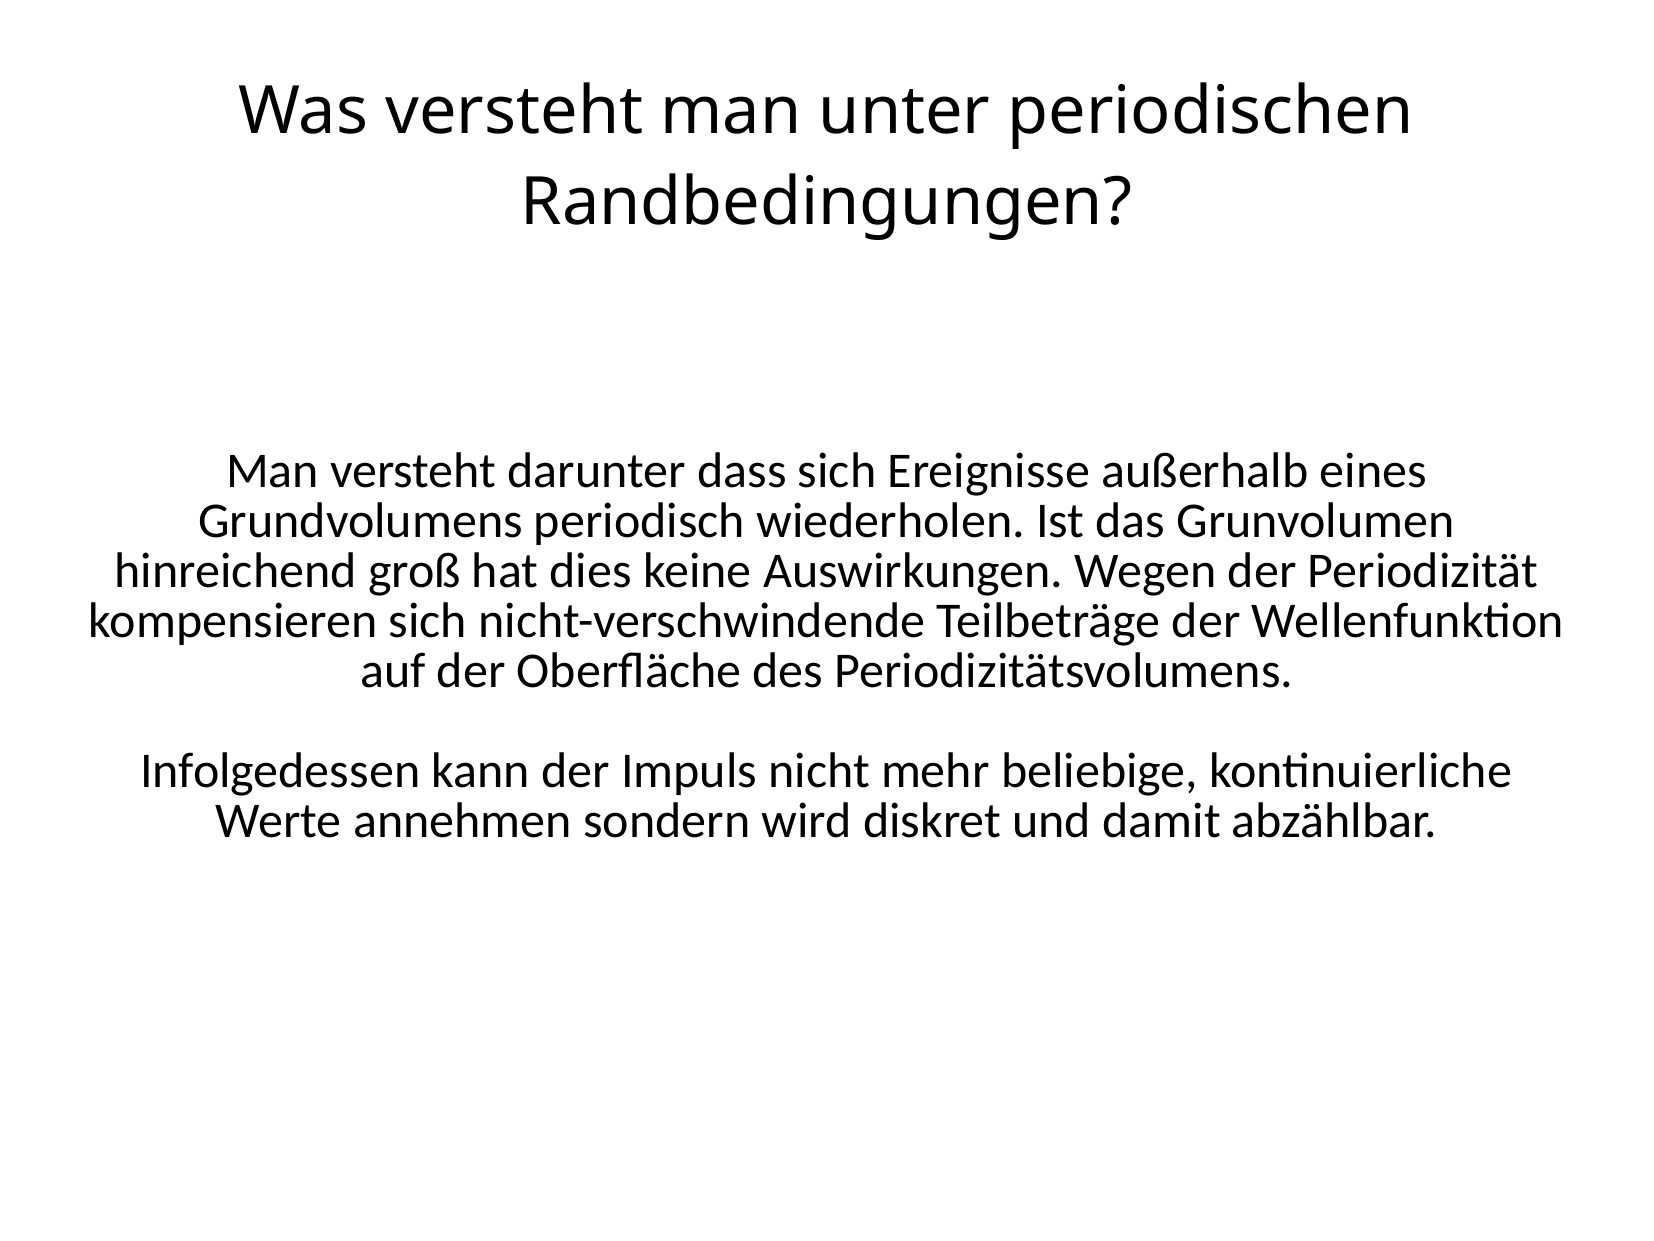

# Was versteht man unter periodischen Randbedingungen?
Man versteht darunter dass sich Ereignisse außerhalb eines Grundvolumens periodisch wiederholen. Ist das Grunvolumen hinreichend groß hat dies keine Auswirkungen. Wegen der Periodizität kompensieren sich nicht-verschwindende Teilbeträge der Wellenfunktion auf der Oberfläche des Periodizitätsvolumens.
Infolgedessen kann der Impuls nicht mehr beliebige, kontinuierliche Werte annehmen sondern wird diskret und damit abzählbar.